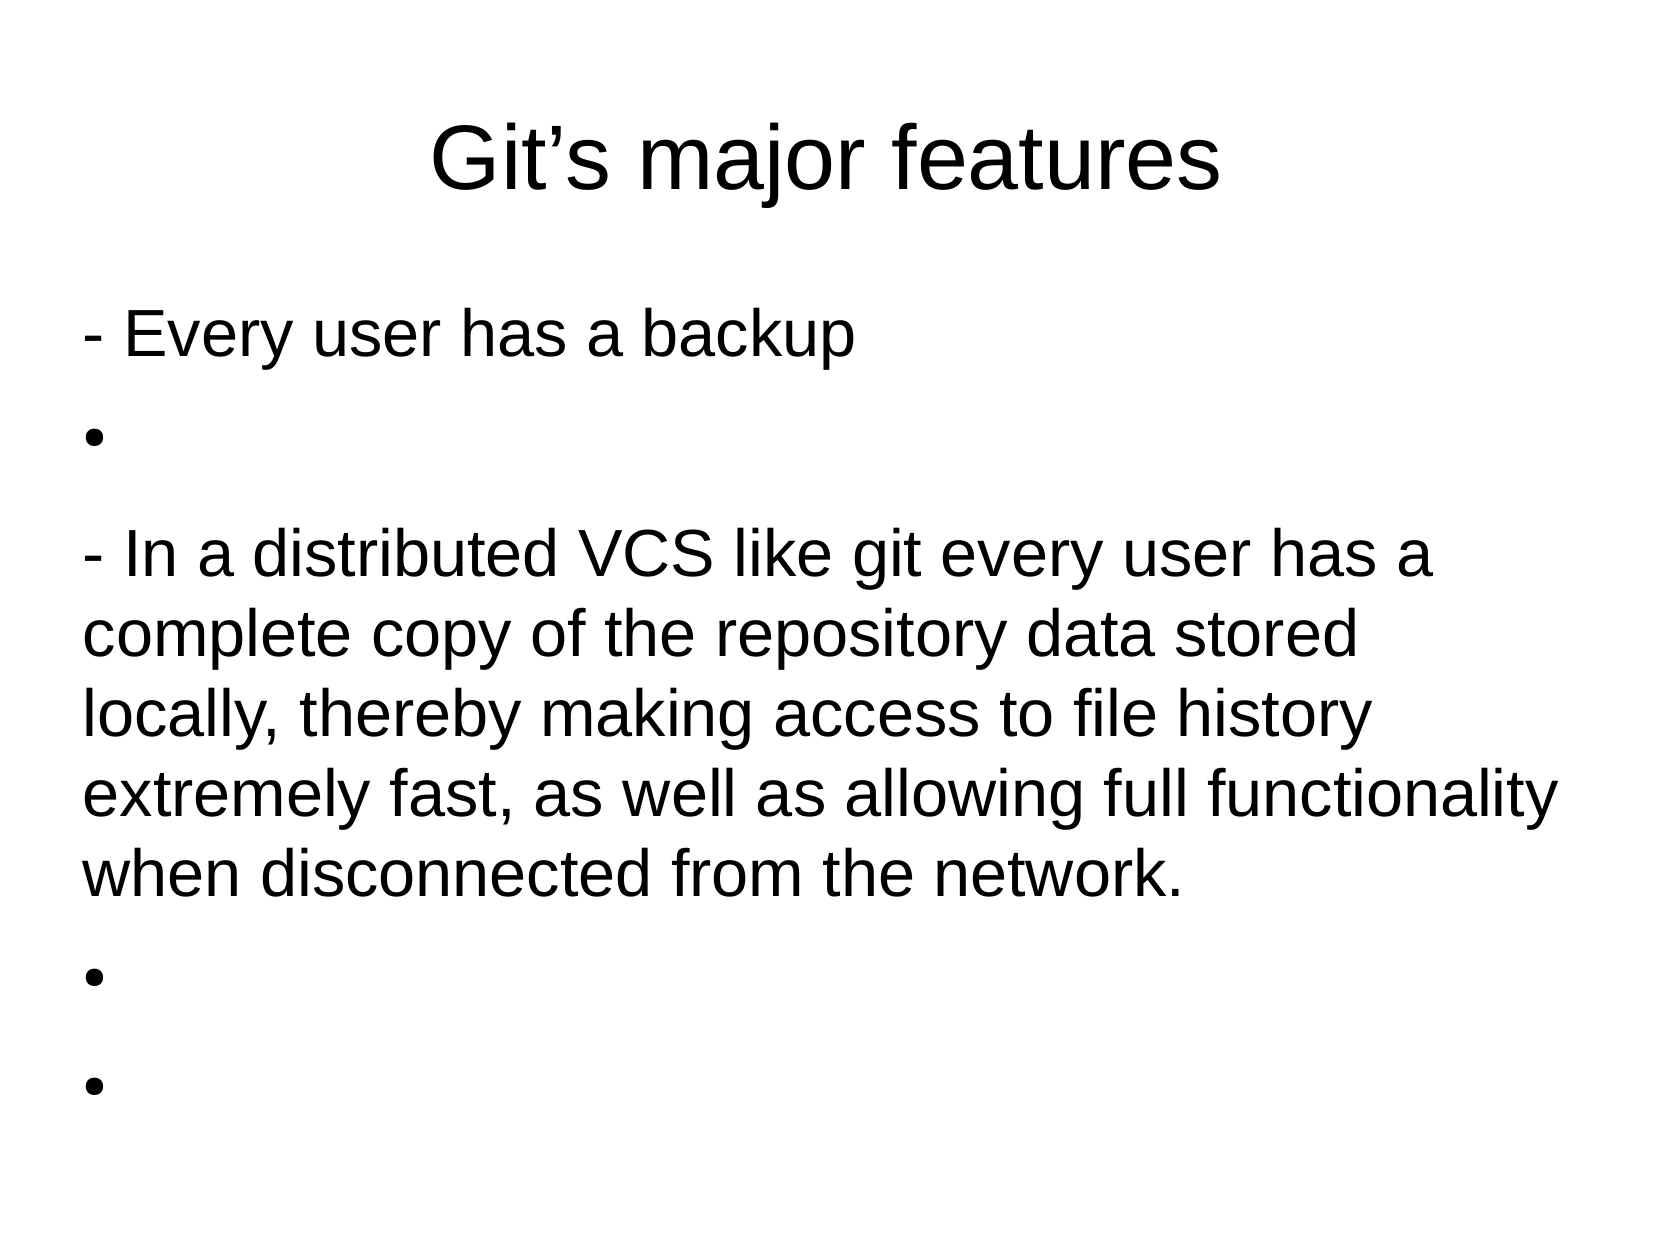

# Git’s major features
- Every user has a backup
- In a distributed VCS like git every user has a complete copy of the repository data stored locally, thereby making access to file history extremely fast, as well as allowing full functionality when disconnected from the network.